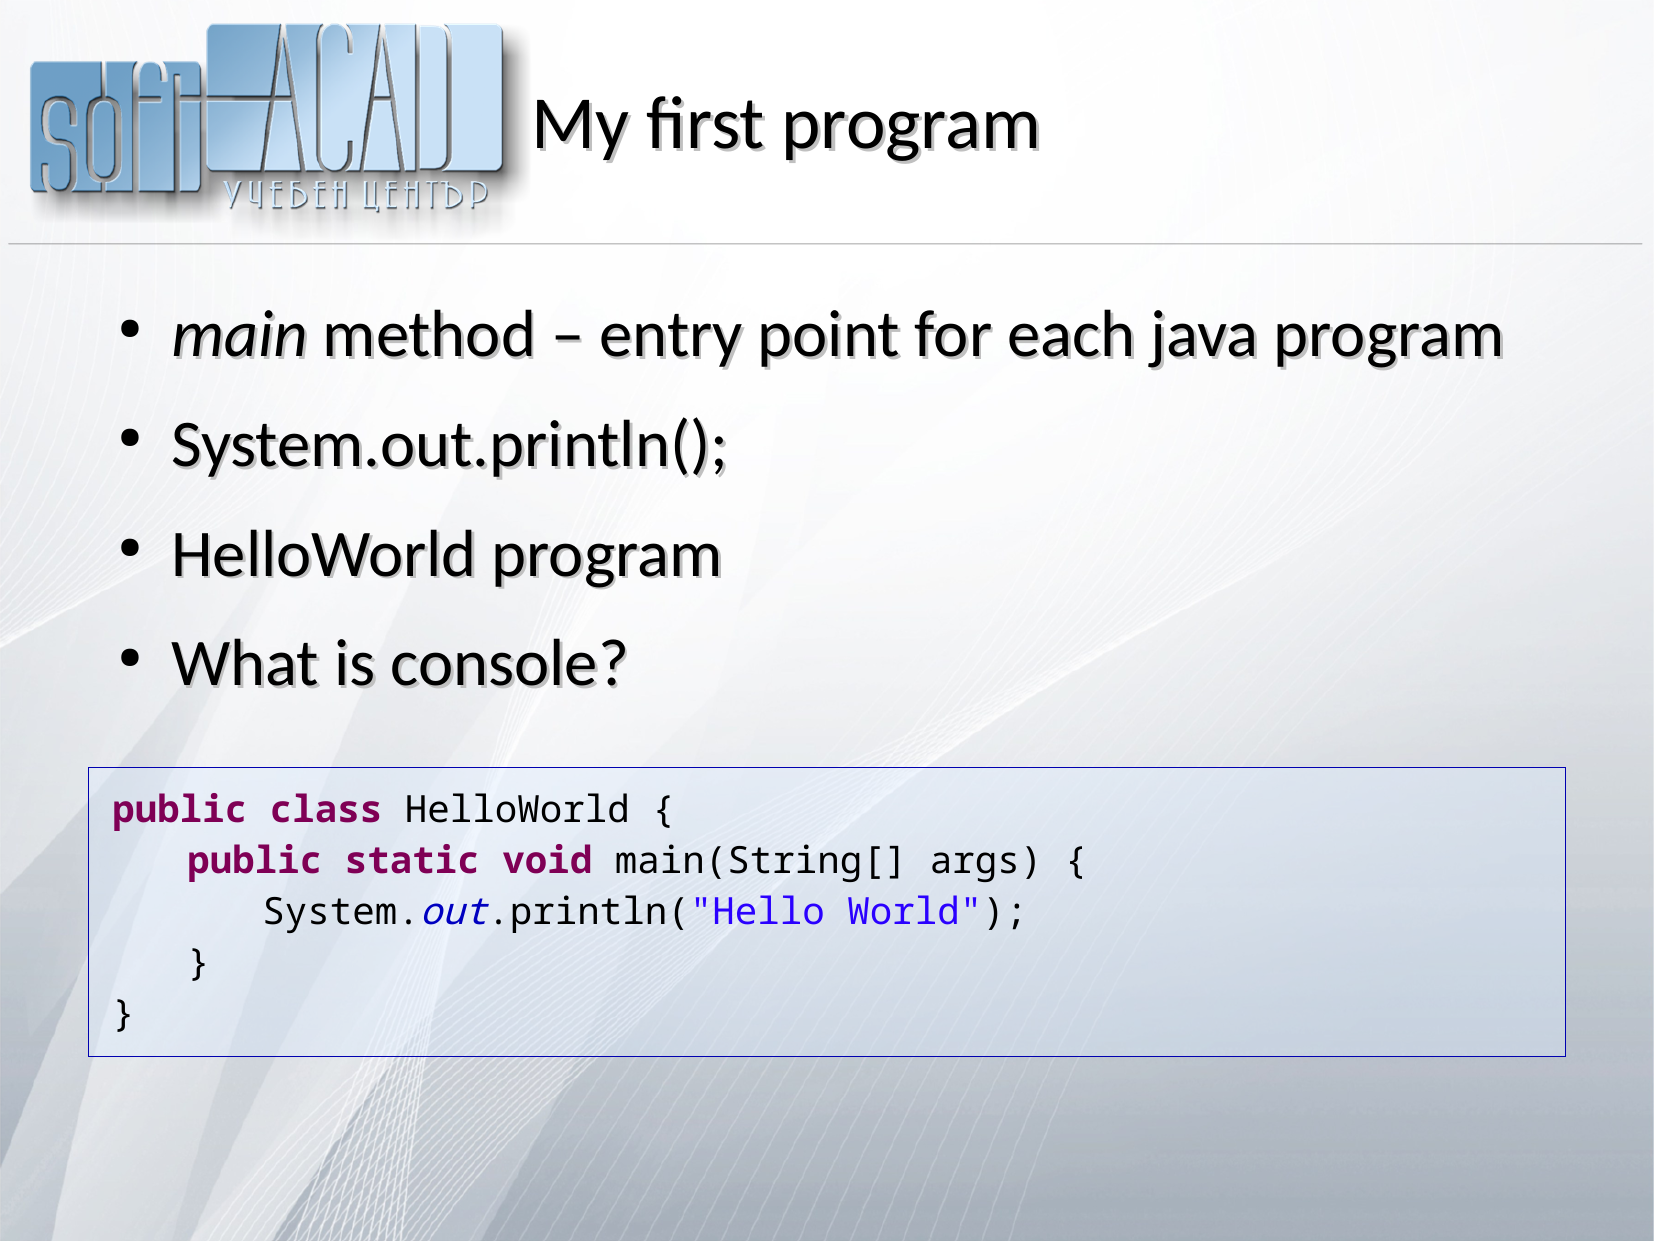

My first program
# main method – entry point for each java program
System.out.println();
HelloWorld program
What is console?
public class HelloWorld {
	public static void main(String[] args) {
		System.out.println("Hello World");
	}
}